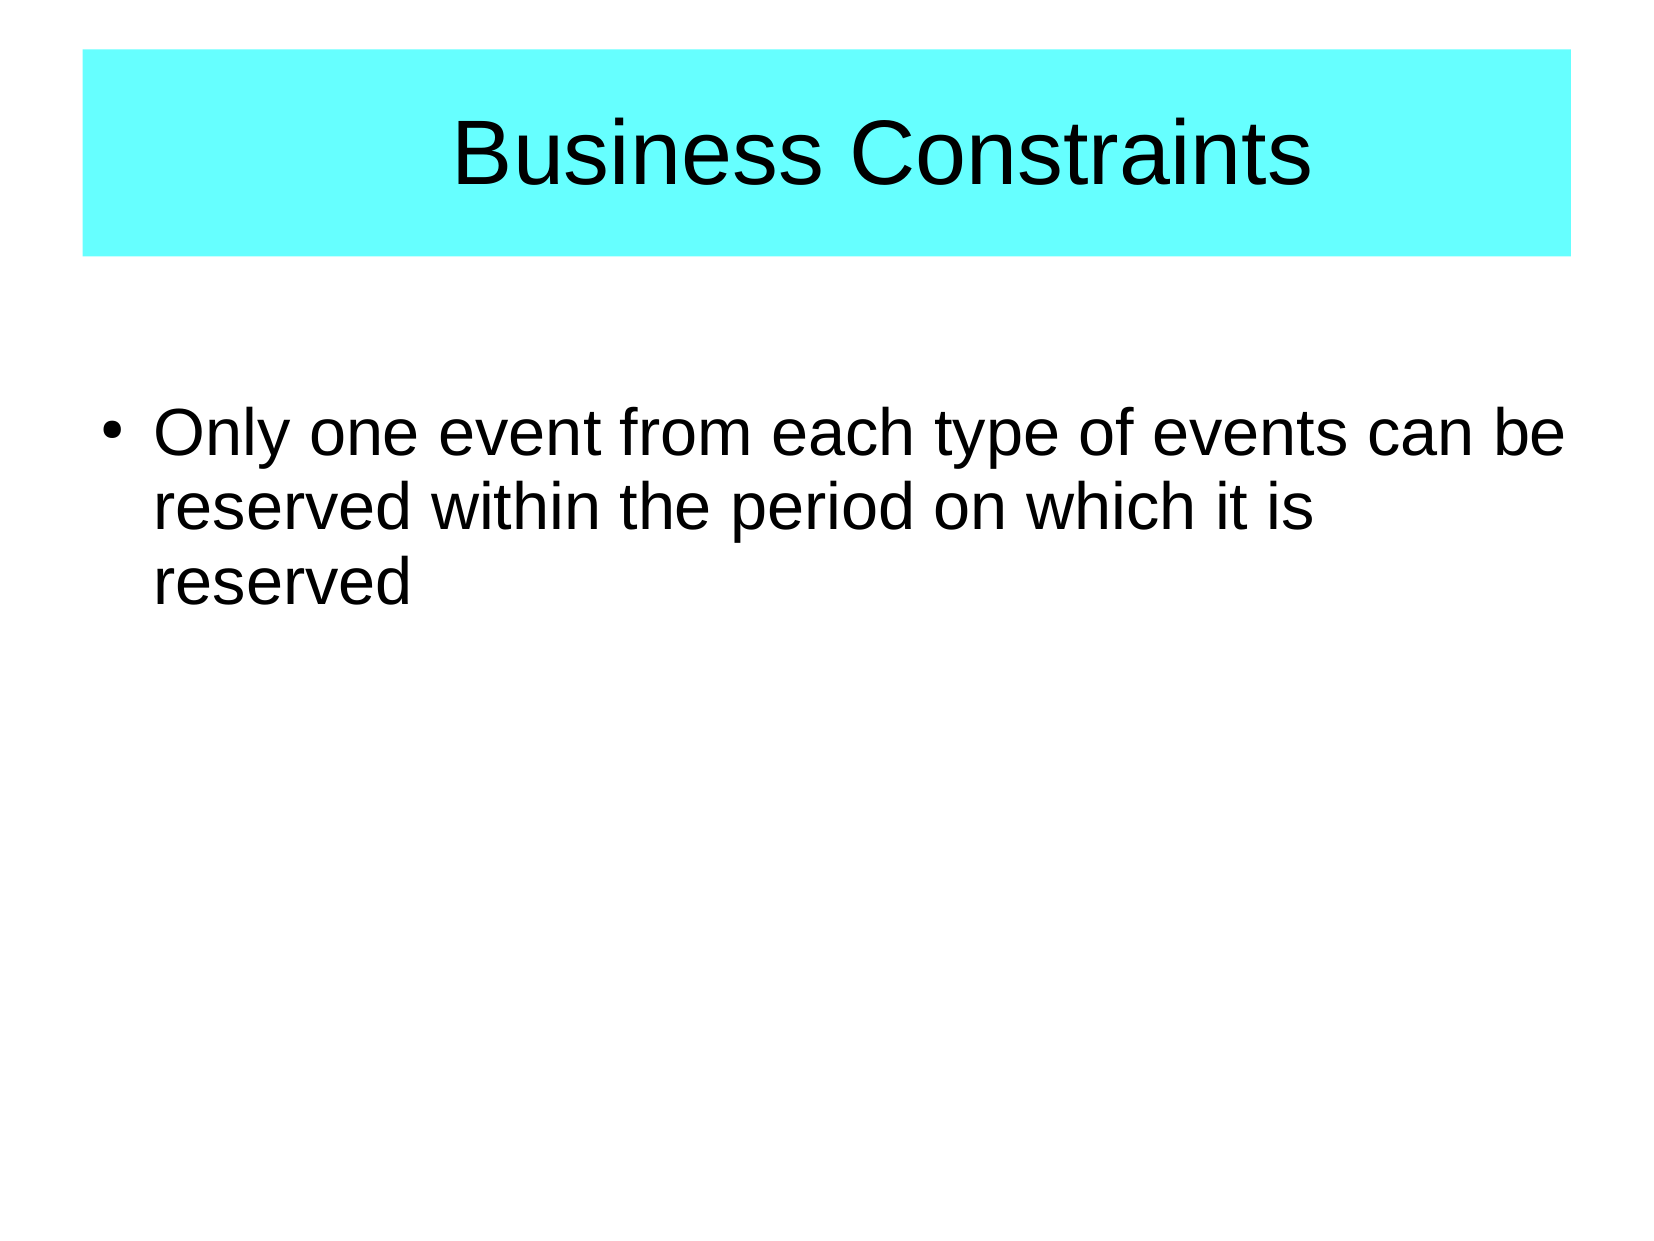

# Business Constraints
Only one event from each type of events can be reserved within the period on which it is reserved